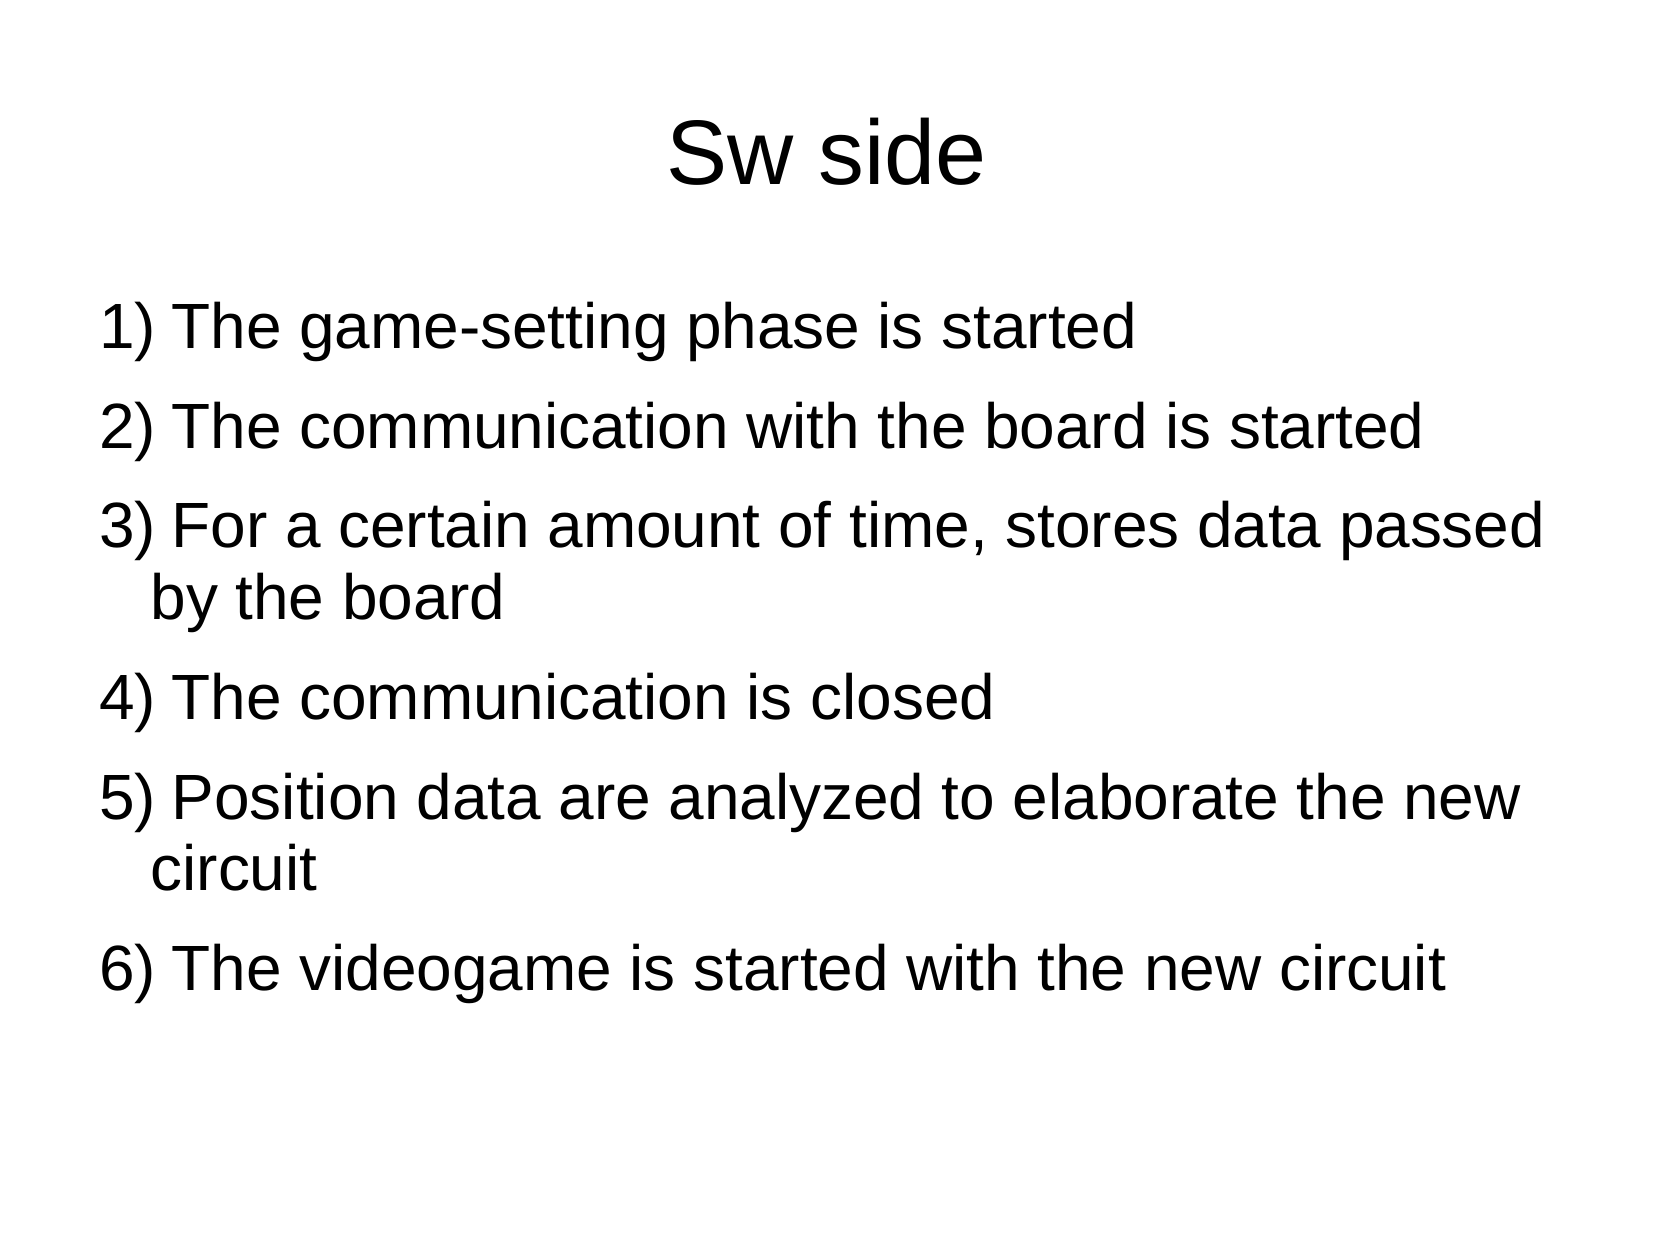

# Sw side
 The game-setting phase is started
 The communication with the board is started
 For a certain amount of time, stores data passed by the board
 The communication is closed
 Position data are analyzed to elaborate the new circuit
 The videogame is started with the new circuit